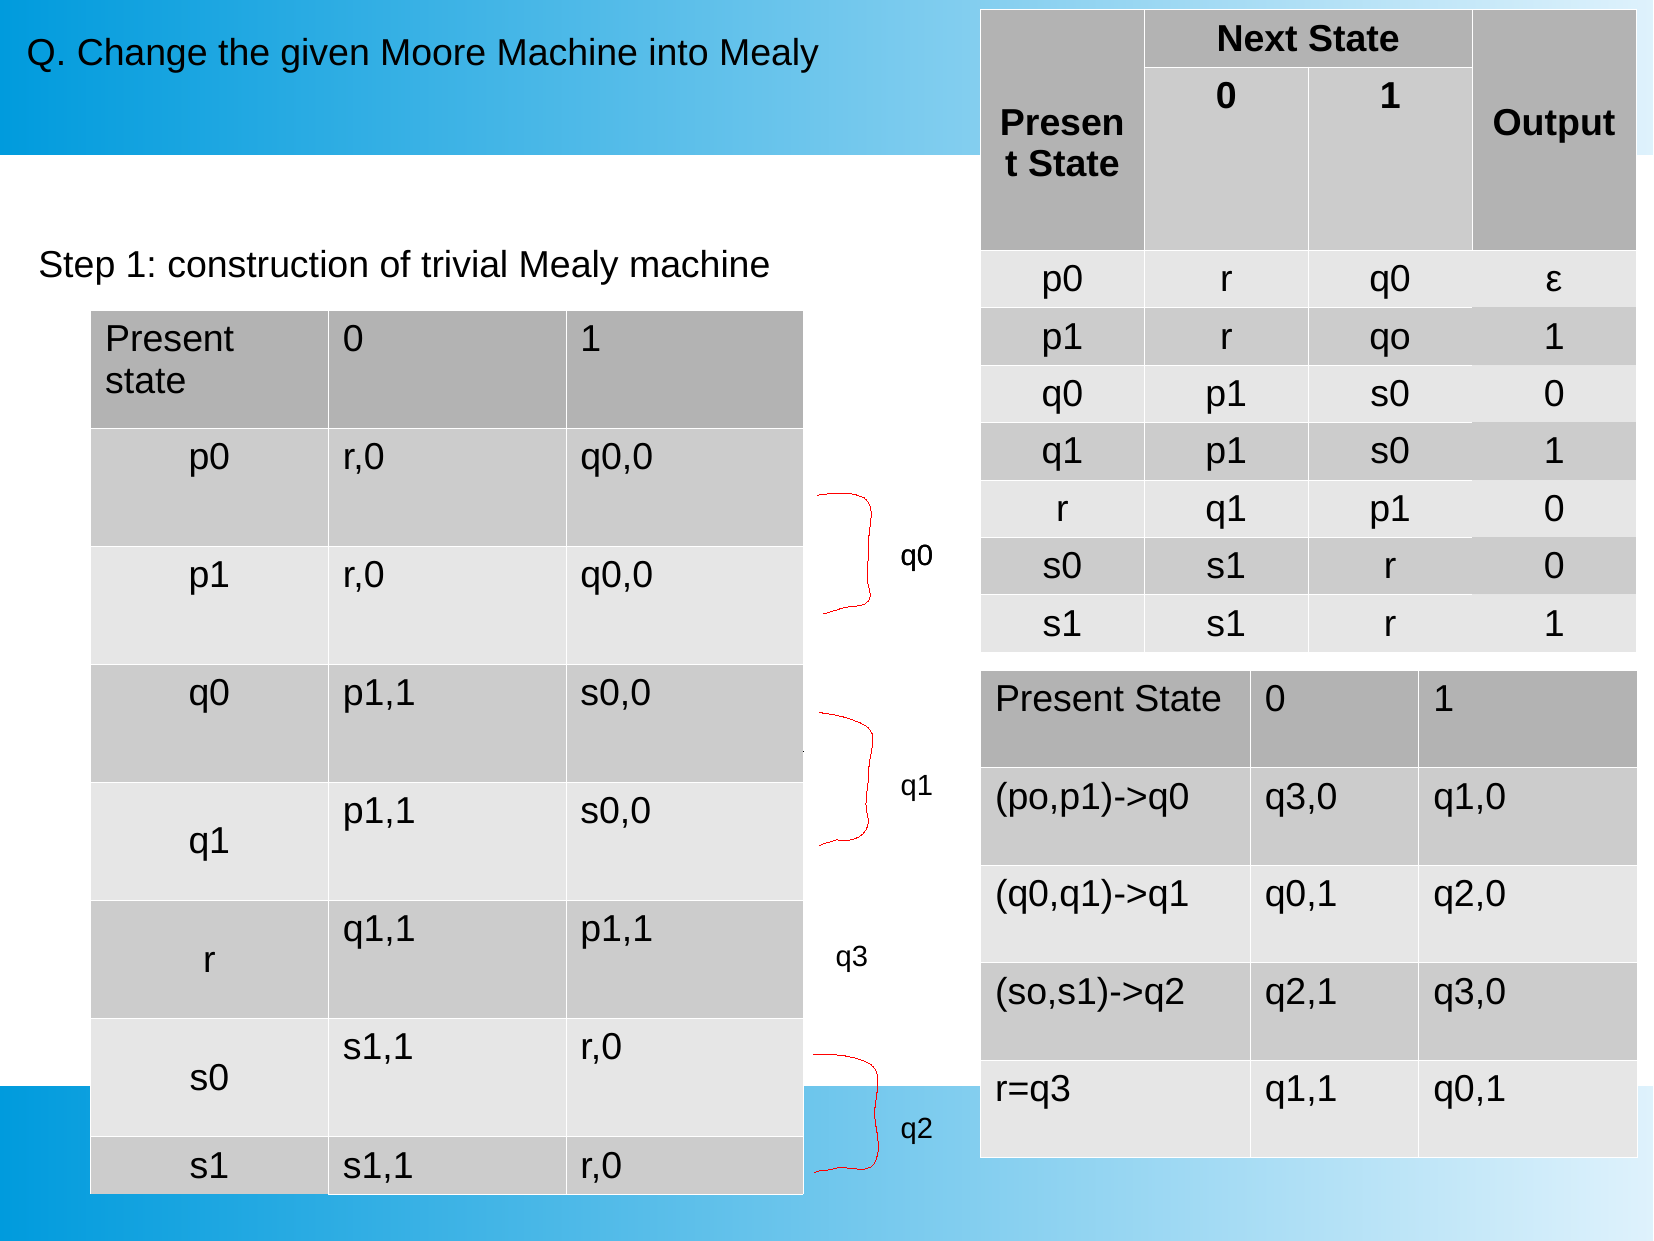

| Present State | Next State | | Output |
| --- | --- | --- | --- |
| | 0 | 1 | |
| p0 | r | q0 | |
| p1 | r | qo | 1 |
| q0 | p1 | s0 | 0 |
| q1 | p1 | s0 | 1 |
| r | q1 | p1 | 0 |
| s0 | s1 | r | 0 |
| s1 | s1 | r | 1 |
| Present State | Next State | | Output |
| --- | --- | --- | --- |
| | 0 | 1 | |
| p0 | r | q0 | ε |
| p1 | r | qo | 1 |
| q0 | p1 | s0 | 0 |
| q1 | p1 | s0 | 1 |
| r | q1 | p1 | 0 |
| s0 | s1 | r | 0 |
| s1 | s1 | r | 1 |
| Present State | Next State | | Output |
| --- | --- | --- | --- |
| | 0 | 1 | |
| p0 | r | q0 | ε |
| p1 | r | qo | 1 |
| q0 | p1 | s0 | 0 |
| q1 | p1 | s0 | 1 |
| r | q1 | p1 | 0 |
| s0 | s1 | r | 0 |
| s1 | s1 | r | 1 |
| Present State | Next State | | Output |
| --- | --- | --- | --- |
| | 0 | 1 | |
| p0 | r | q0 | ε |
| p1 | r | qo | 1 |
| q0 | p1 | s0 | 0 |
| q1 | p1 | s0 | 1 |
| r | q1 | p1 | 0 |
| s0 | s1 | r | 0 |
| s1 | s1 | r | 1 |
| Present State | Next State | | Output |
| --- | --- | --- | --- |
| | 0 | 1 | |
| p0 | r | q0 | ε |
| p1 | r | qo | 1 |
| q0 | p1 | s0 | 0 |
| q1 | p1 | s0 | 1 |
| r | q1 | p1 | 0 |
| s0 | s1 | r | 0 |
| s1 | s1 | r | 1 |
| Present State | Next State | | Output |
| --- | --- | --- | --- |
| | 0 | 1 | |
| p0 | r | q0 | ε |
| p1 | r | qo | 1 |
| q0 | p1 | s0 | 0 |
| q1 | p1 | s0 | 1 |
| r | q1 | p1 | 0 |
| s0 | s1 | r | 0 |
| s1 | s1 | r | 1 |
| Present State | Next State | | Output |
| --- | --- | --- | --- |
| | 0 | 1 | |
| p0 | r | q0 | ε |
| p1 | r | qo | 1 |
| q0 | p1 | s0 | 0 |
| q1 | p1 | s0 | 1 |
| r | q1 | p1 | 0 |
| s0 | s1 | r | 0 |
| s1 | s1 | r | 1 |
| Present State | Next State | | Output |
| --- | --- | --- | --- |
| | 0 | 1 | |
| p0 | r | q0 | ε |
| p1 | r | qo | 1 |
| q0 | p1 | s0 | 0 |
| q1 | p1 | s0 | 1 |
| r | q1 | p1 | 0 |
| s0 | s1 | r | 0 |
| s1 | s1 | r | 1 |
Q. Change the given Moore Machine into Mealy
Step 1: construction of trivial Mealy machine
| Present state | 0 | 1 |
| --- | --- | --- |
| p0 | r,0 | q0,0 |
| p1 | r,0 | q0,0 |
| q0 | p1,1 | s0,0 |
| q1 | p1,1 | s0,0 |
| r | q1,1 | p1,1 |
| s0 | s1,1 | r,0 |
| s1 | s1,1 | r,0 |
q0
q0
| Present State | 0 | 1 |
| --- | --- | --- |
| (po,p1)->q0 | q3,0 | q1,0 |
| (q0,q1)->q1 | q0,1 | q2,0 |
| (so,s1)->q2 | q2,1 | q3,0 |
| r=q3 | q1,1 | q0,1 |
q1
q3
q2